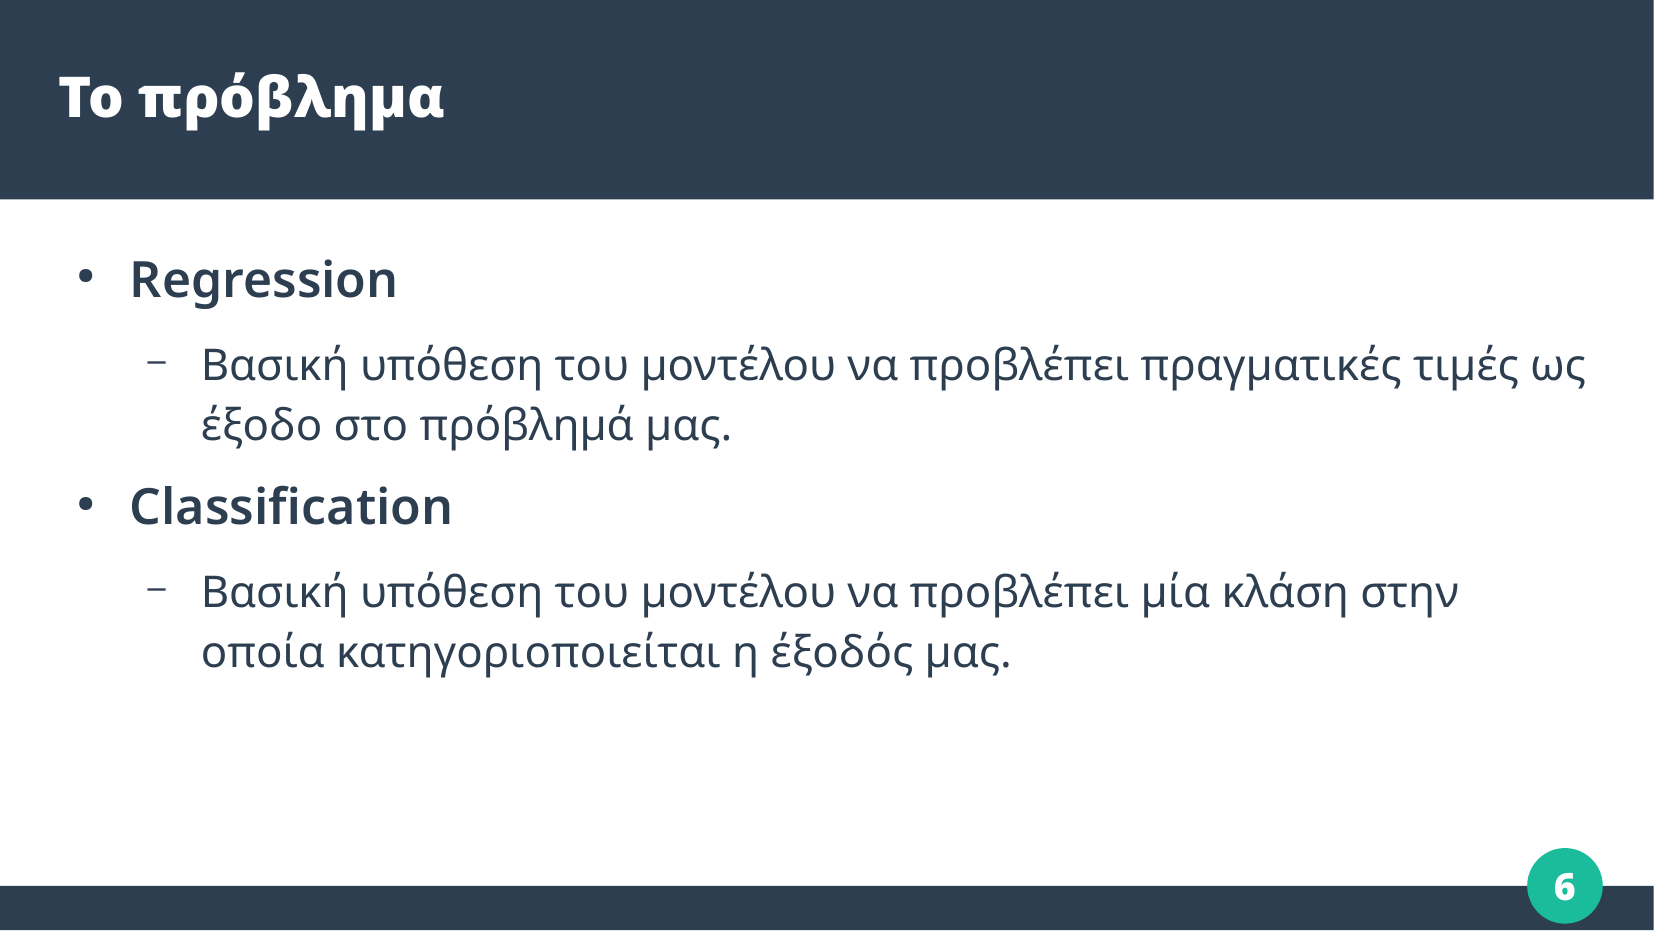

# Το πρόβλημα
Regression
Βασική υπόθεση του μοντέλου να προβλέπει πραγματικές τιμές ως έξοδο στο πρόβλημά μας.
Classification
Βασική υπόθεση του μοντέλου να προβλέπει μία κλάση στην οποία κατηγοριοποιείται η έξοδός μας.